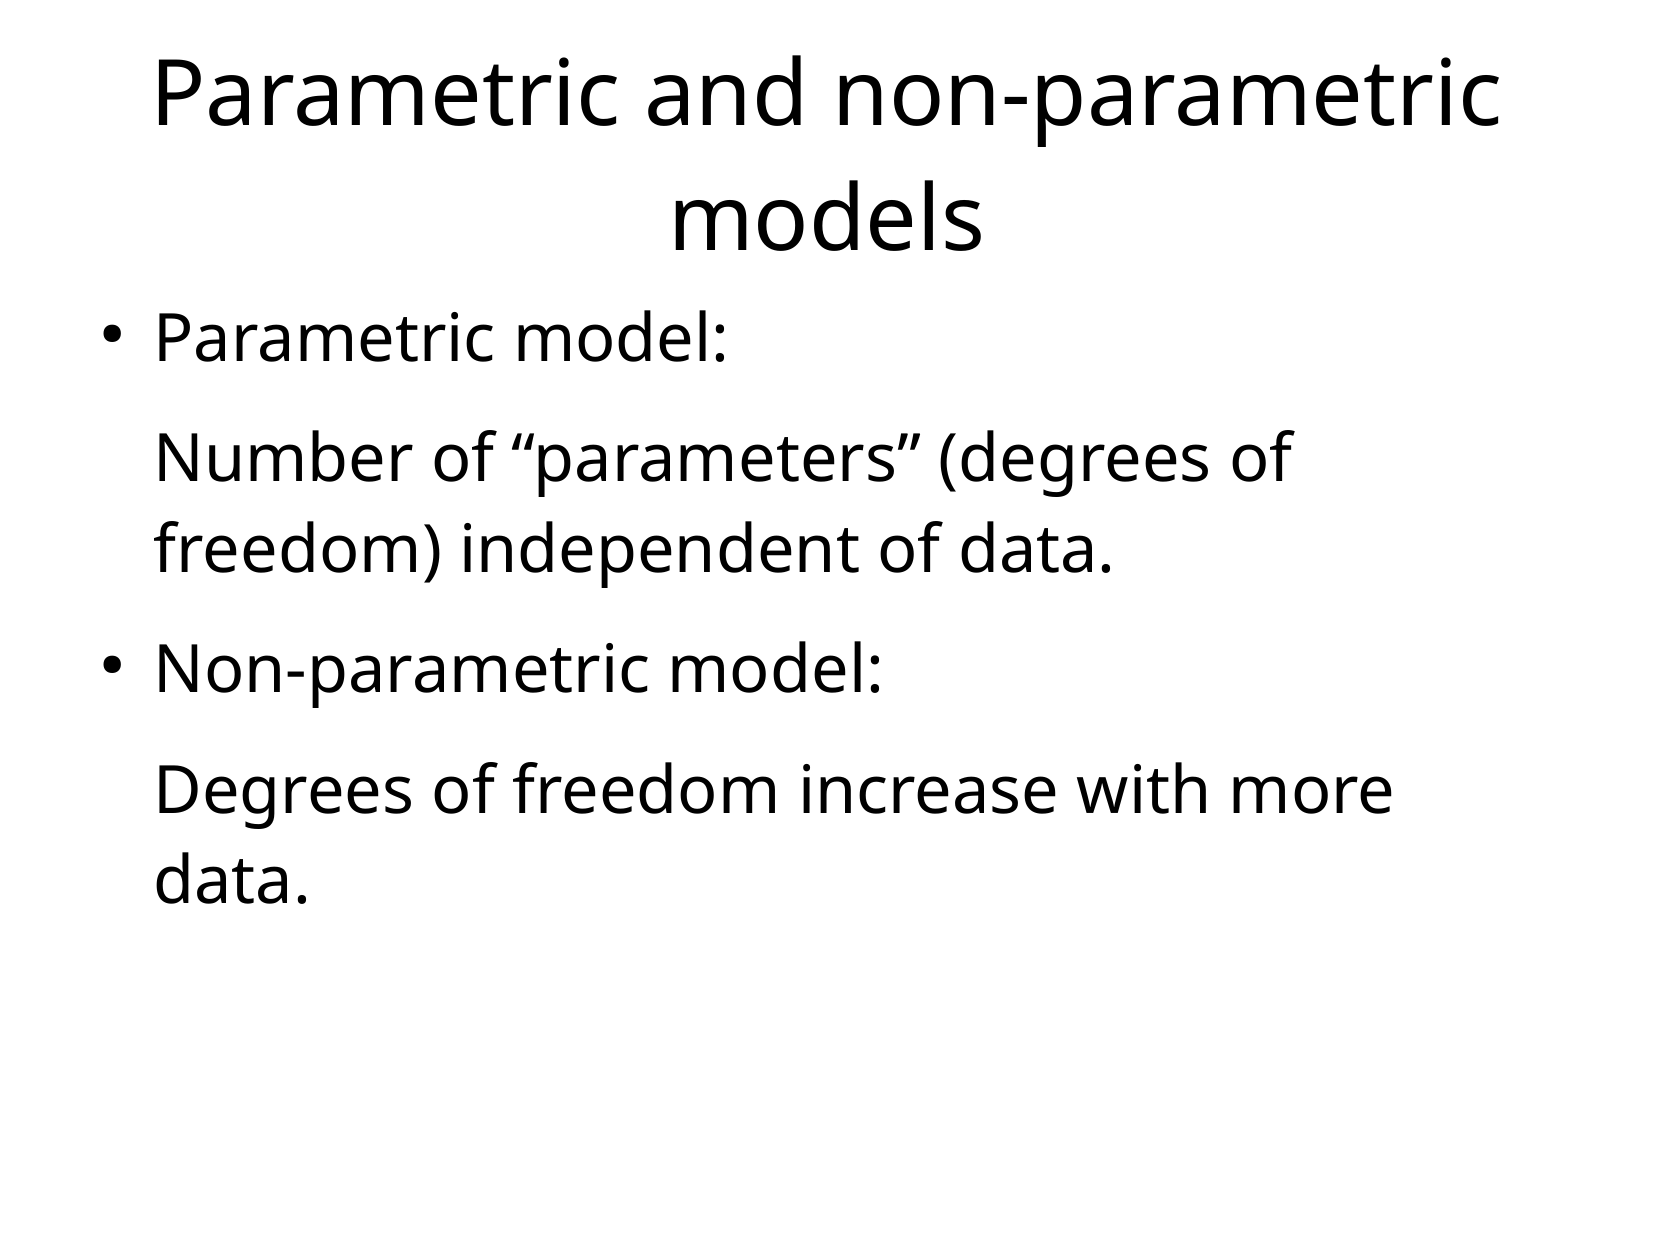

# Parametric and non-parametric models
Parametric model:
Number of “parameters” (degrees of freedom) independent of data.
Non-parametric model:
Degrees of freedom increase with more data.